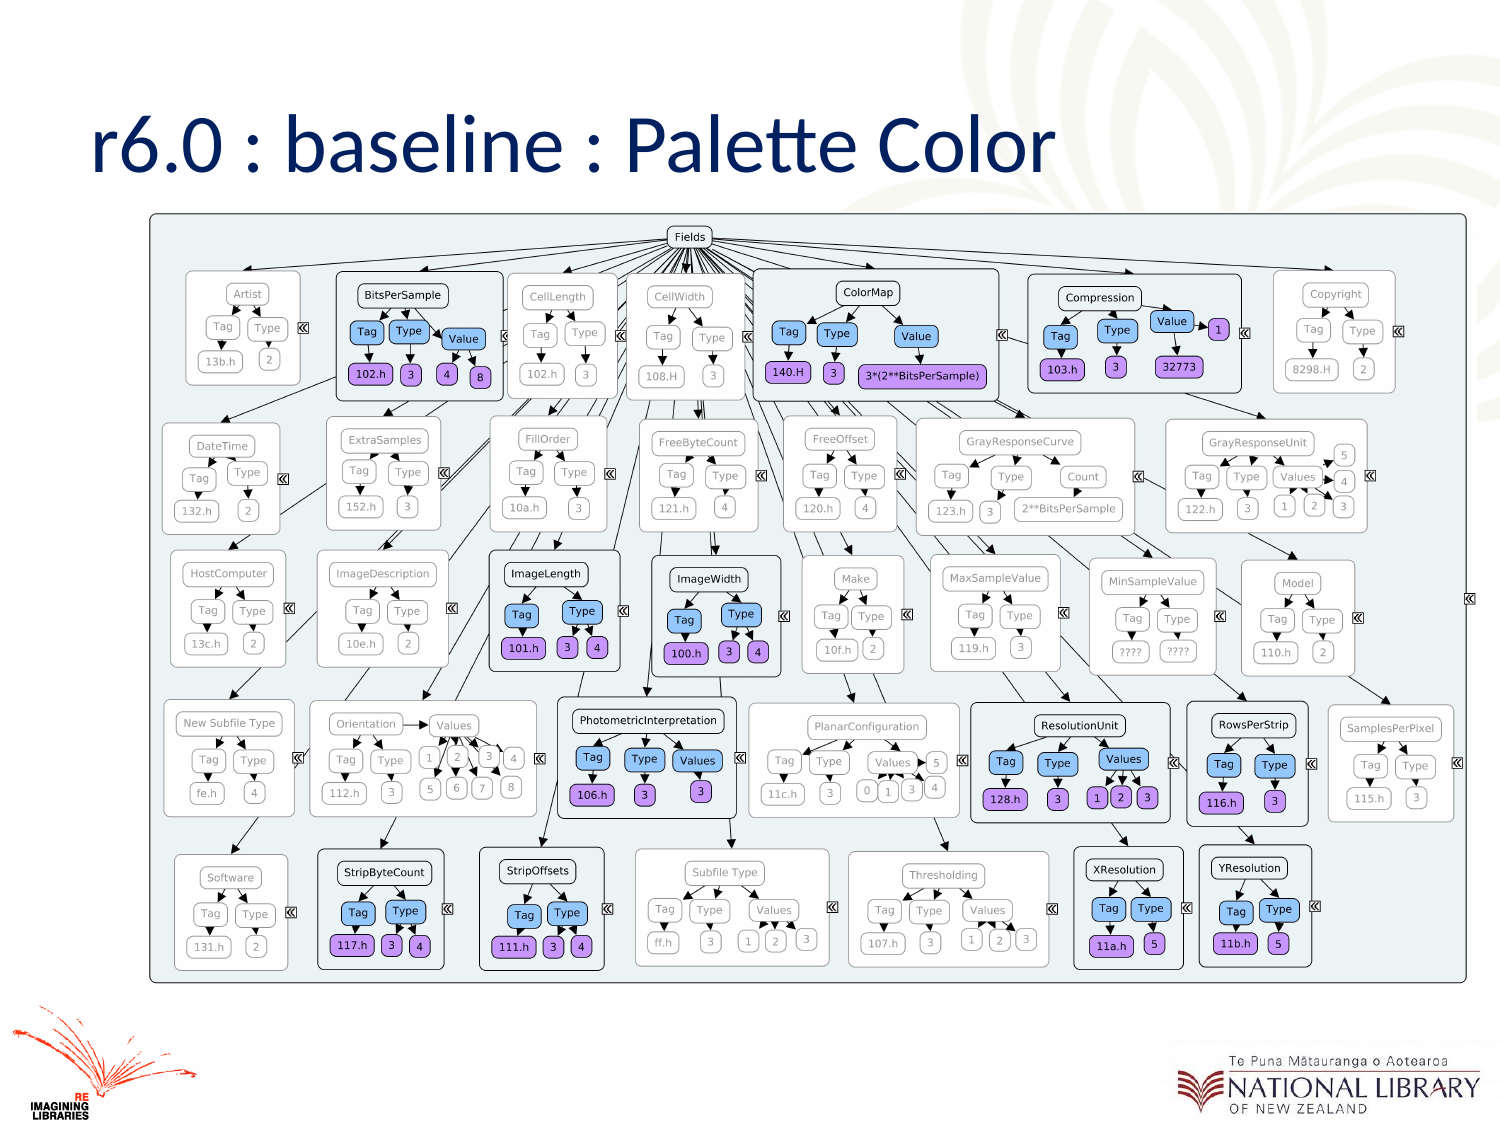

# r6.0 : baseline : Palette Color